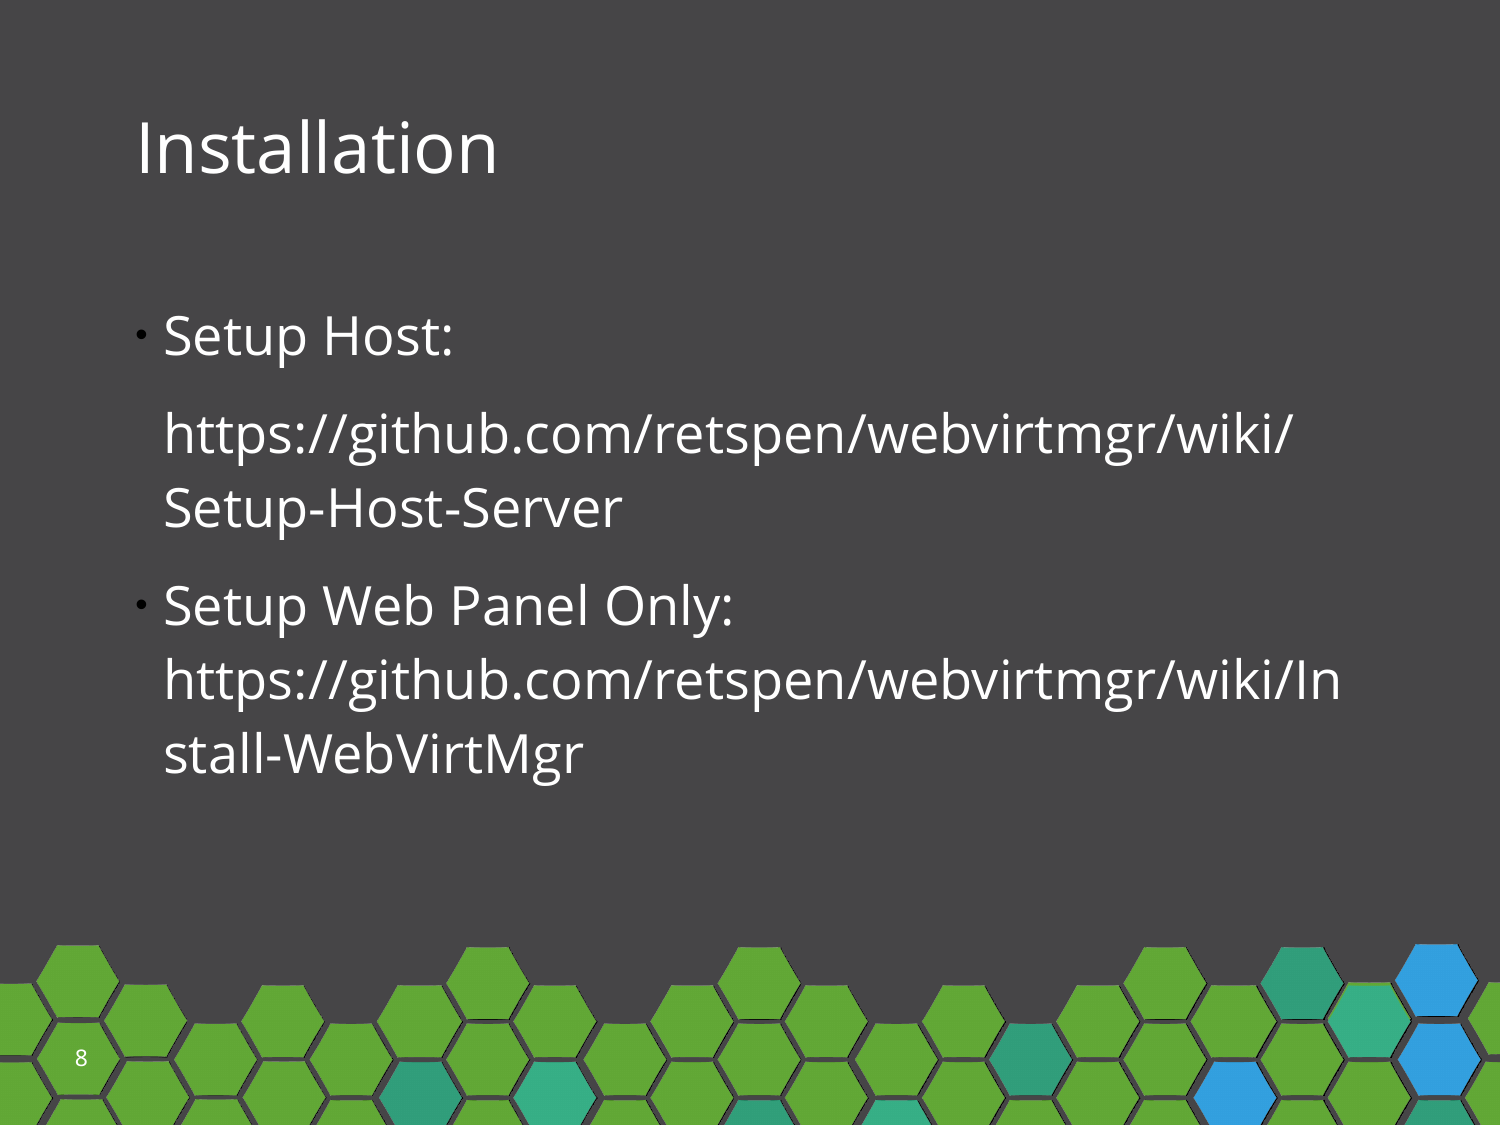

# Installation
Setup Host:
https://github.com/retspen/webvirtmgr/wiki/Setup-Host-Server
Setup Web Panel Only:
https://github.com/retspen/webvirtmgr/wiki/Install-WebVirtMgr